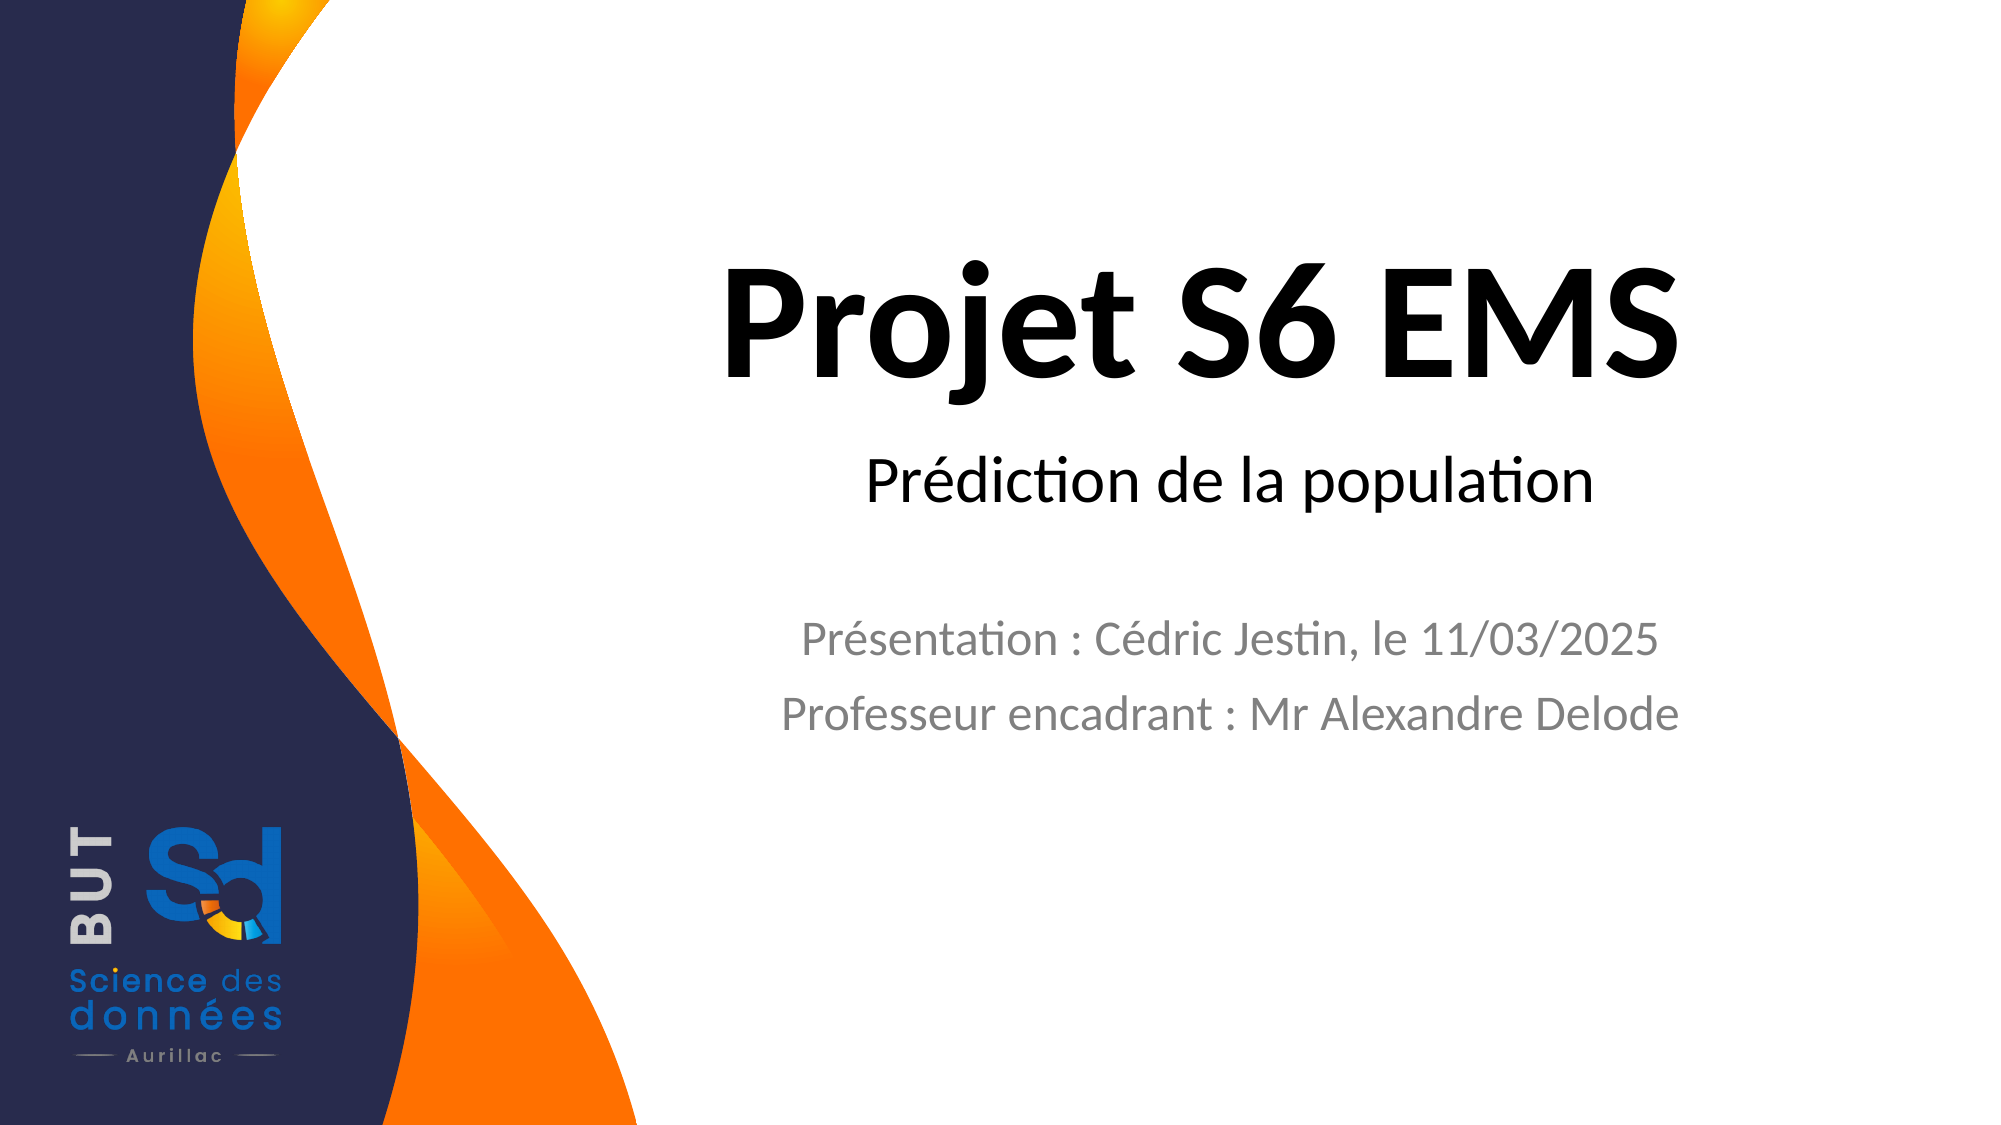

# Projet S6 EMS
Prédiction de la population
Présentation : Cédric Jestin, le 11/03/2025
Professeur encadrant : Mr Alexandre Delode